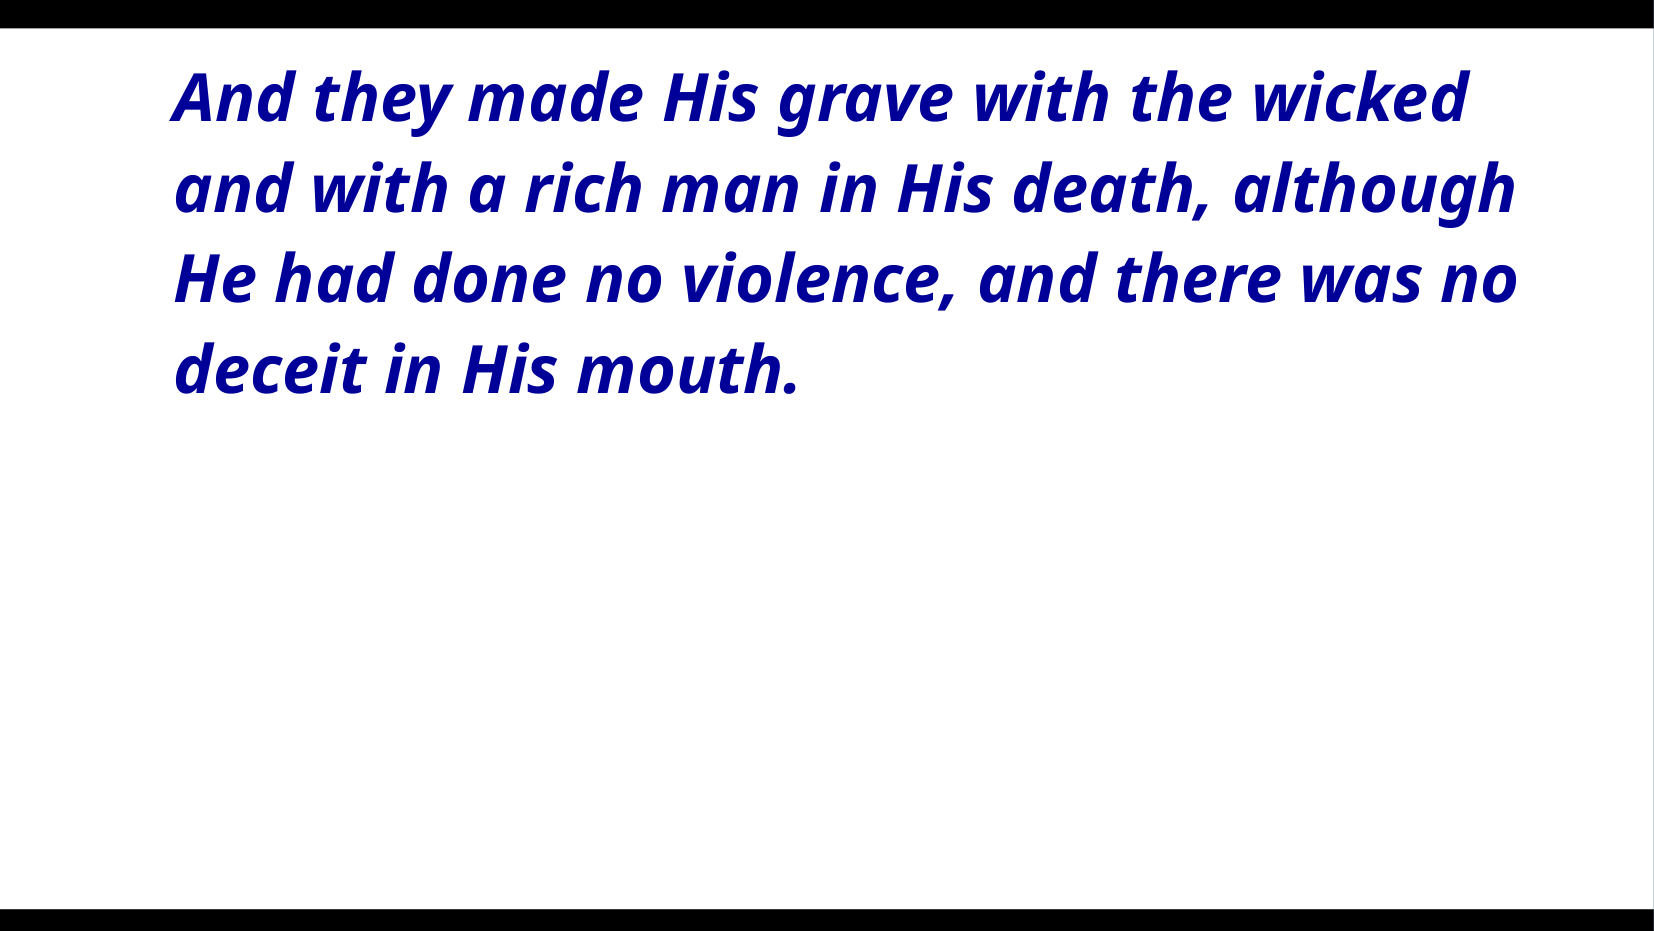

And they made His grave with the wicked
 and with a rich man in His death, although
 He had done no violence, and there was no
 deceit in His mouth.